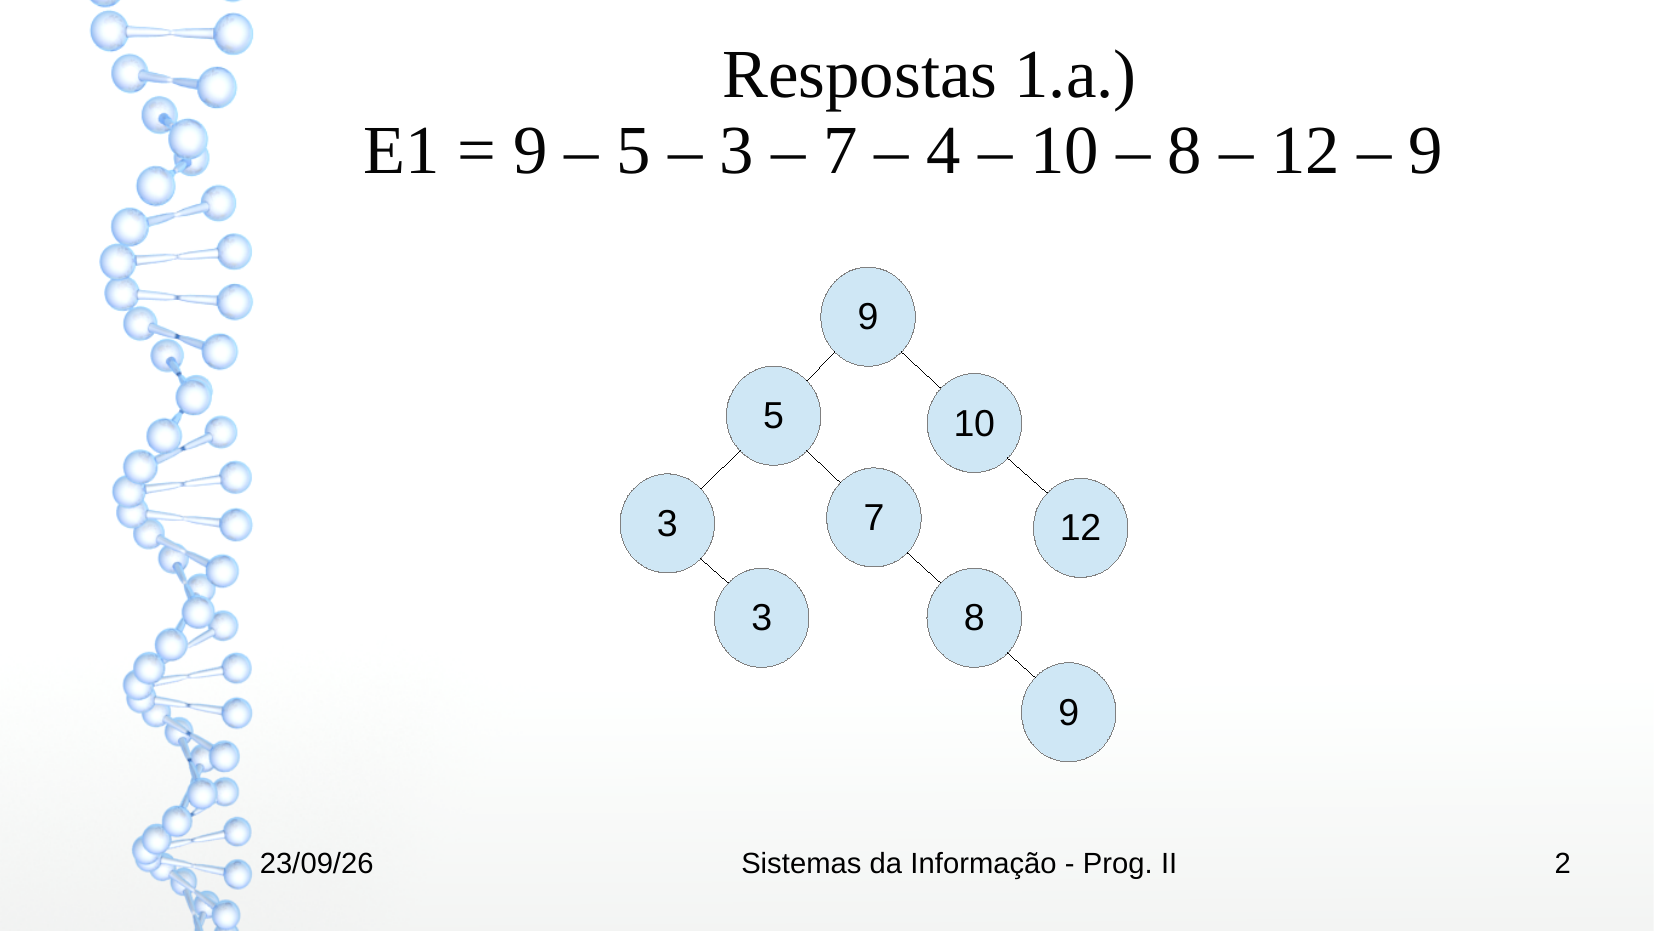

# Respostas 1.a.) E1 = 9 – 5 – 3 – 7 – 4 – 10 – 8 – 12 – 9
9
5
10
7
3
12
8
3
9
Sistemas da Informação - Prog. II
2